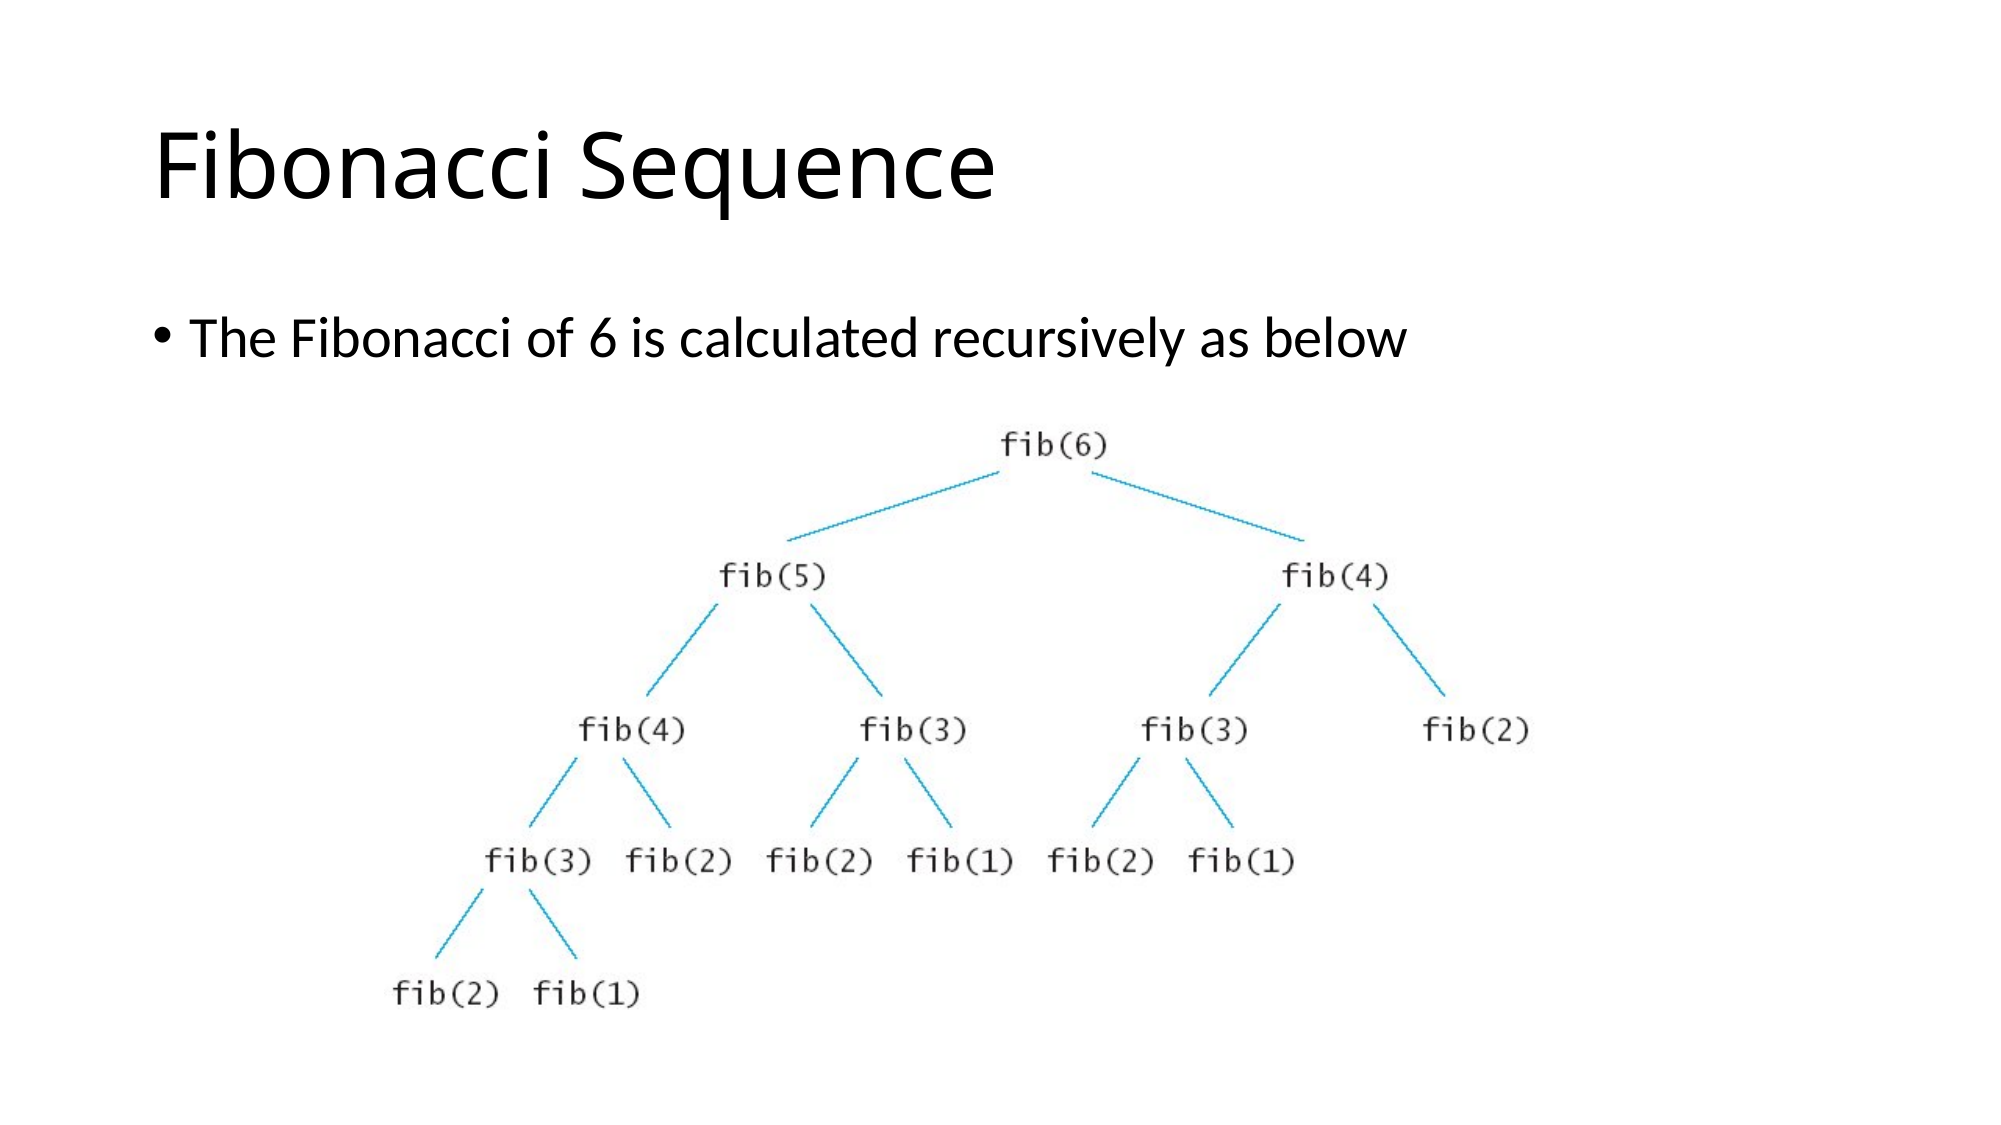

Fibonacci Sequence
The Fibonacci of 6 is calculated recursively as below